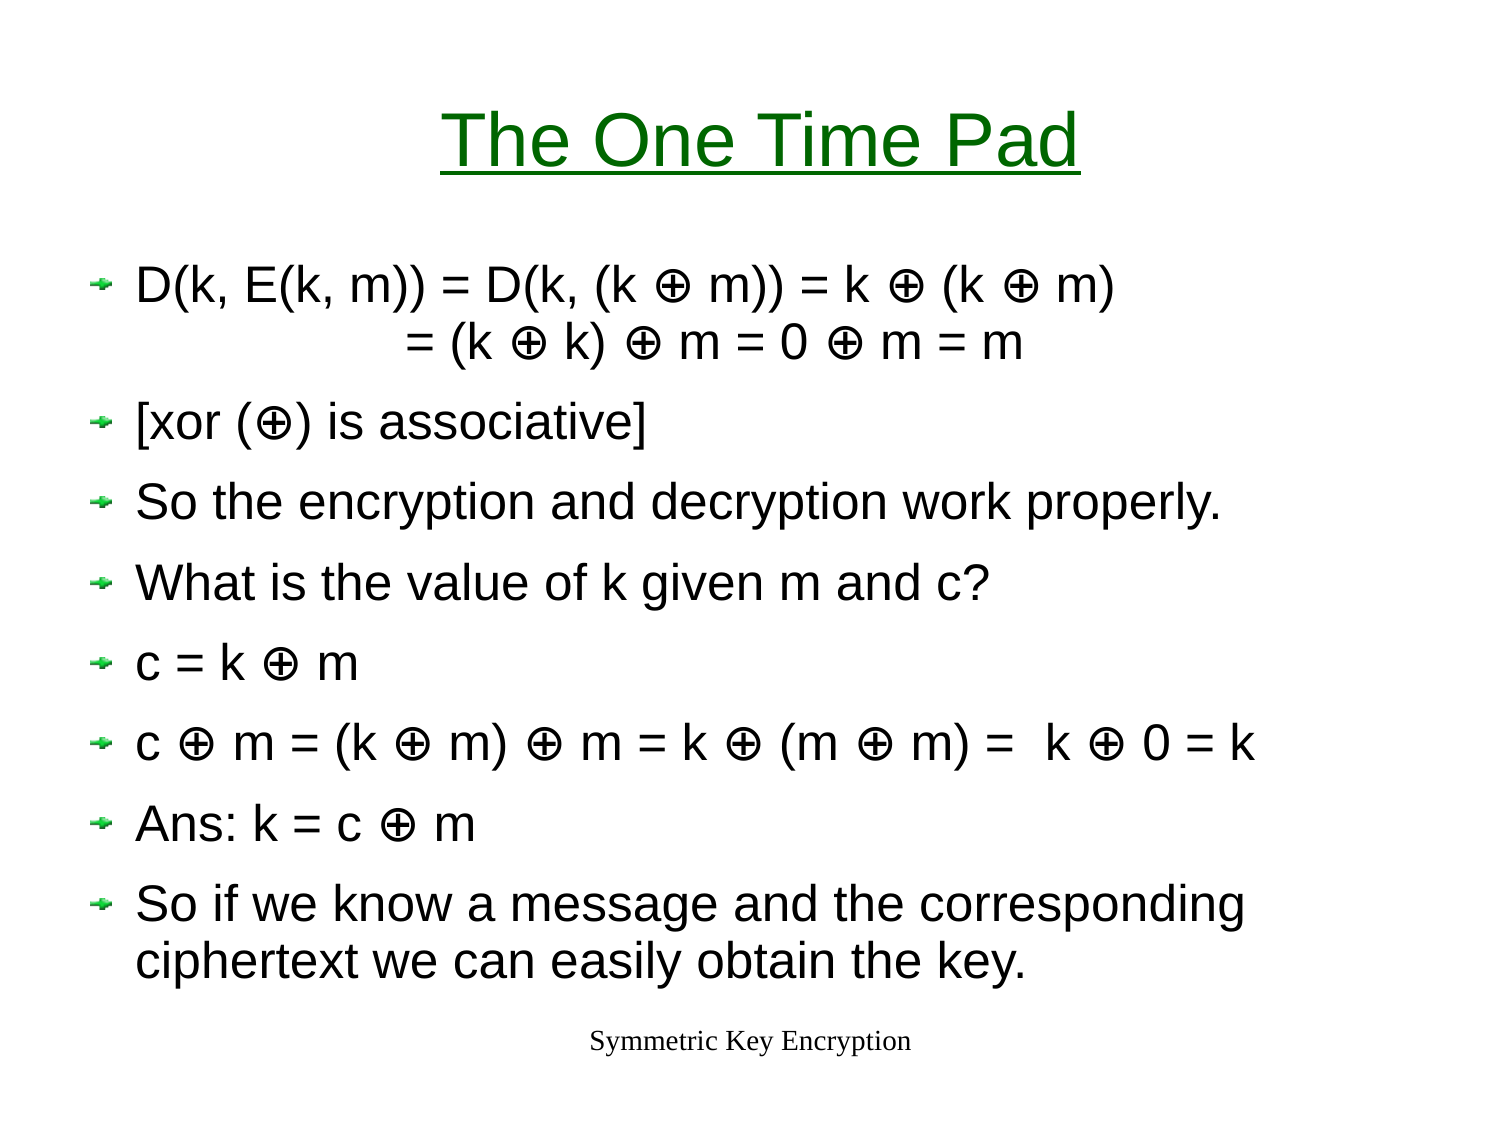

# The One Time Pad
D(k, E(k, m)) = D(k, (k ⊕ m)) = k ⊕ (k ⊕ m) = (k ⊕ k) ⊕ m = 0 ⊕ m = m
[xor (⊕) is associative]
So the encryption and decryption work properly.
What is the value of k given m and c?
c = k ⊕ m
c ⊕ m = (k ⊕ m) ⊕ m = k ⊕ (m ⊕ m) = k ⊕ 0 = k
Ans: k = c ⊕ m
So if we know a message and the corresponding ciphertext we can easily obtain the key.
Symmetric Key Encryption